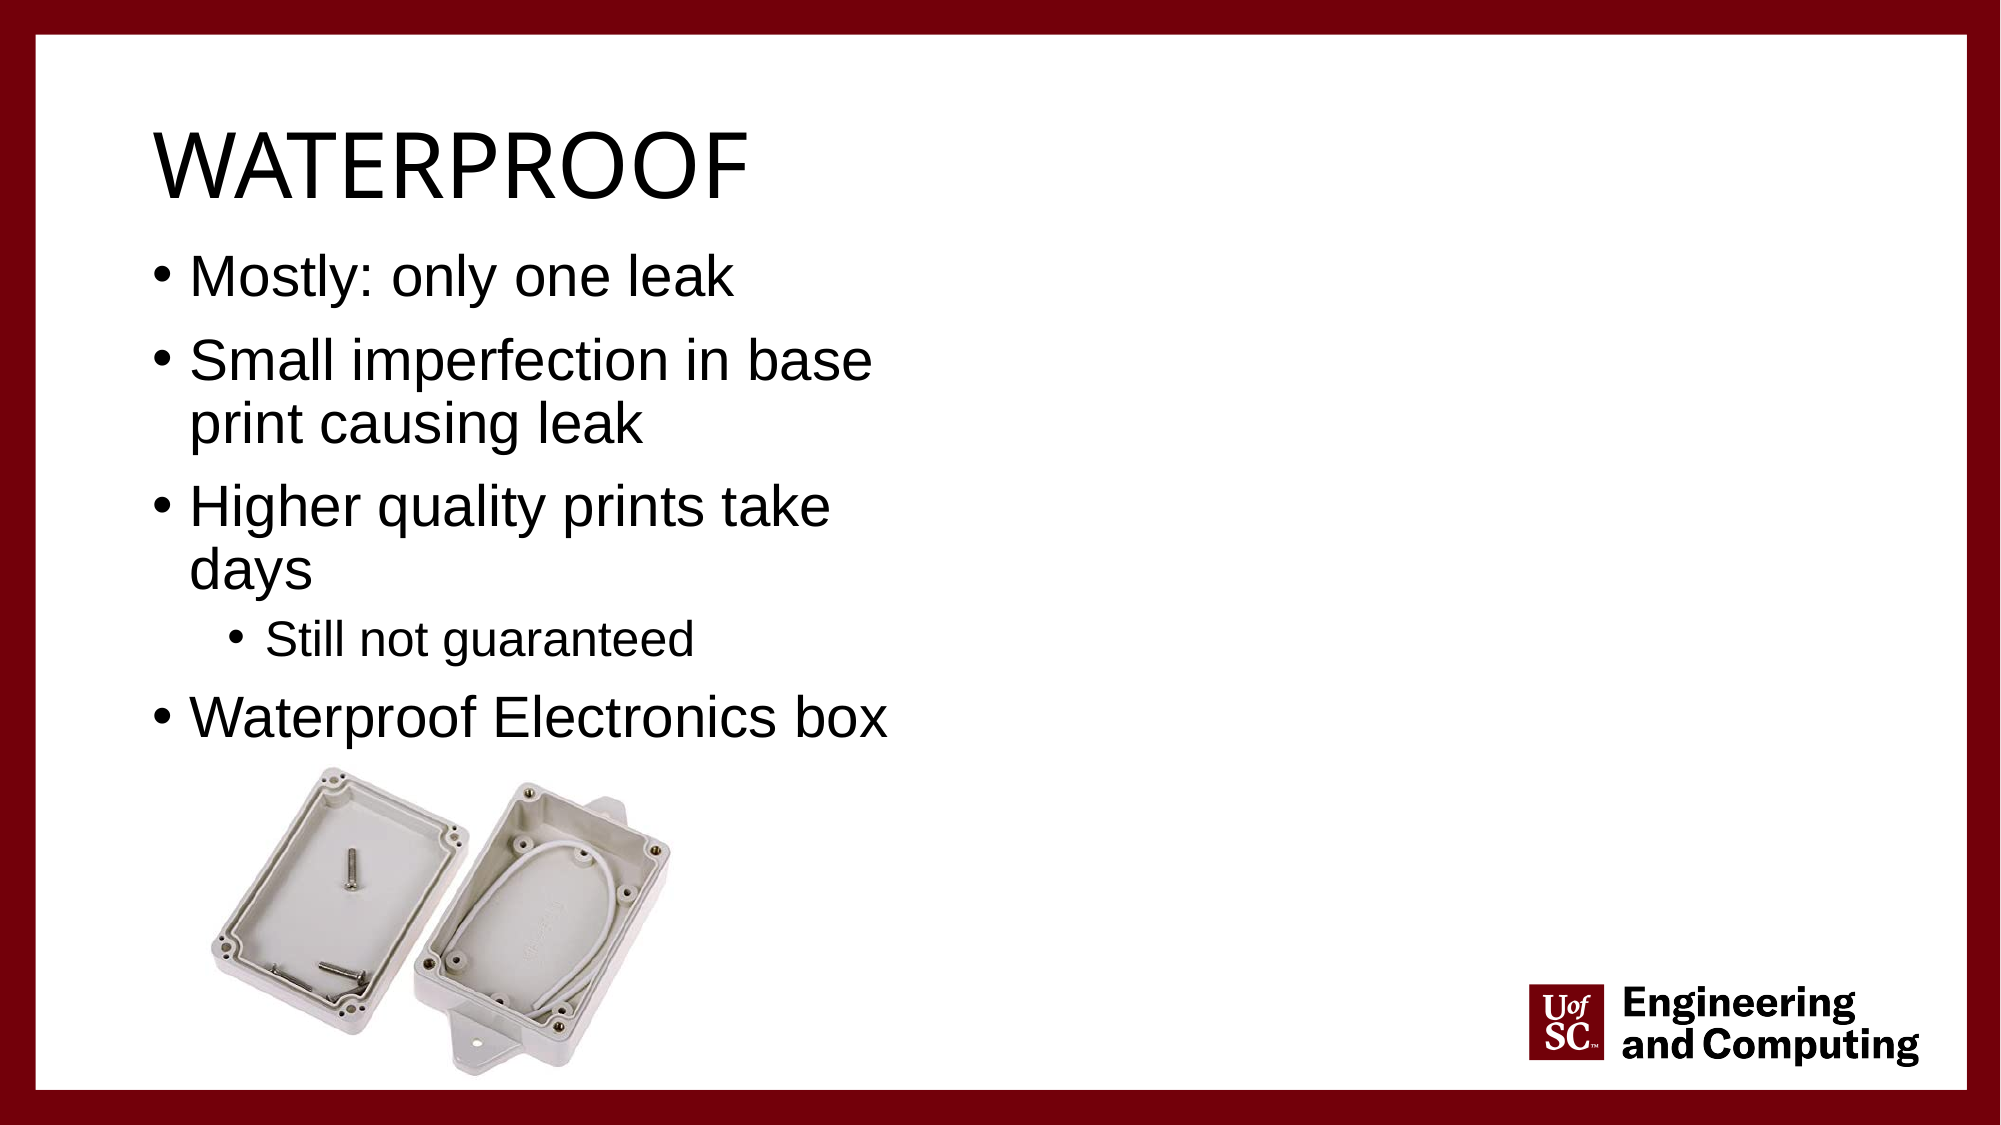

# Waterproof
Mostly: only one leak
Small imperfection in base print causing leak
Higher quality prints take days
Still not guaranteed
Waterproof Electronics box